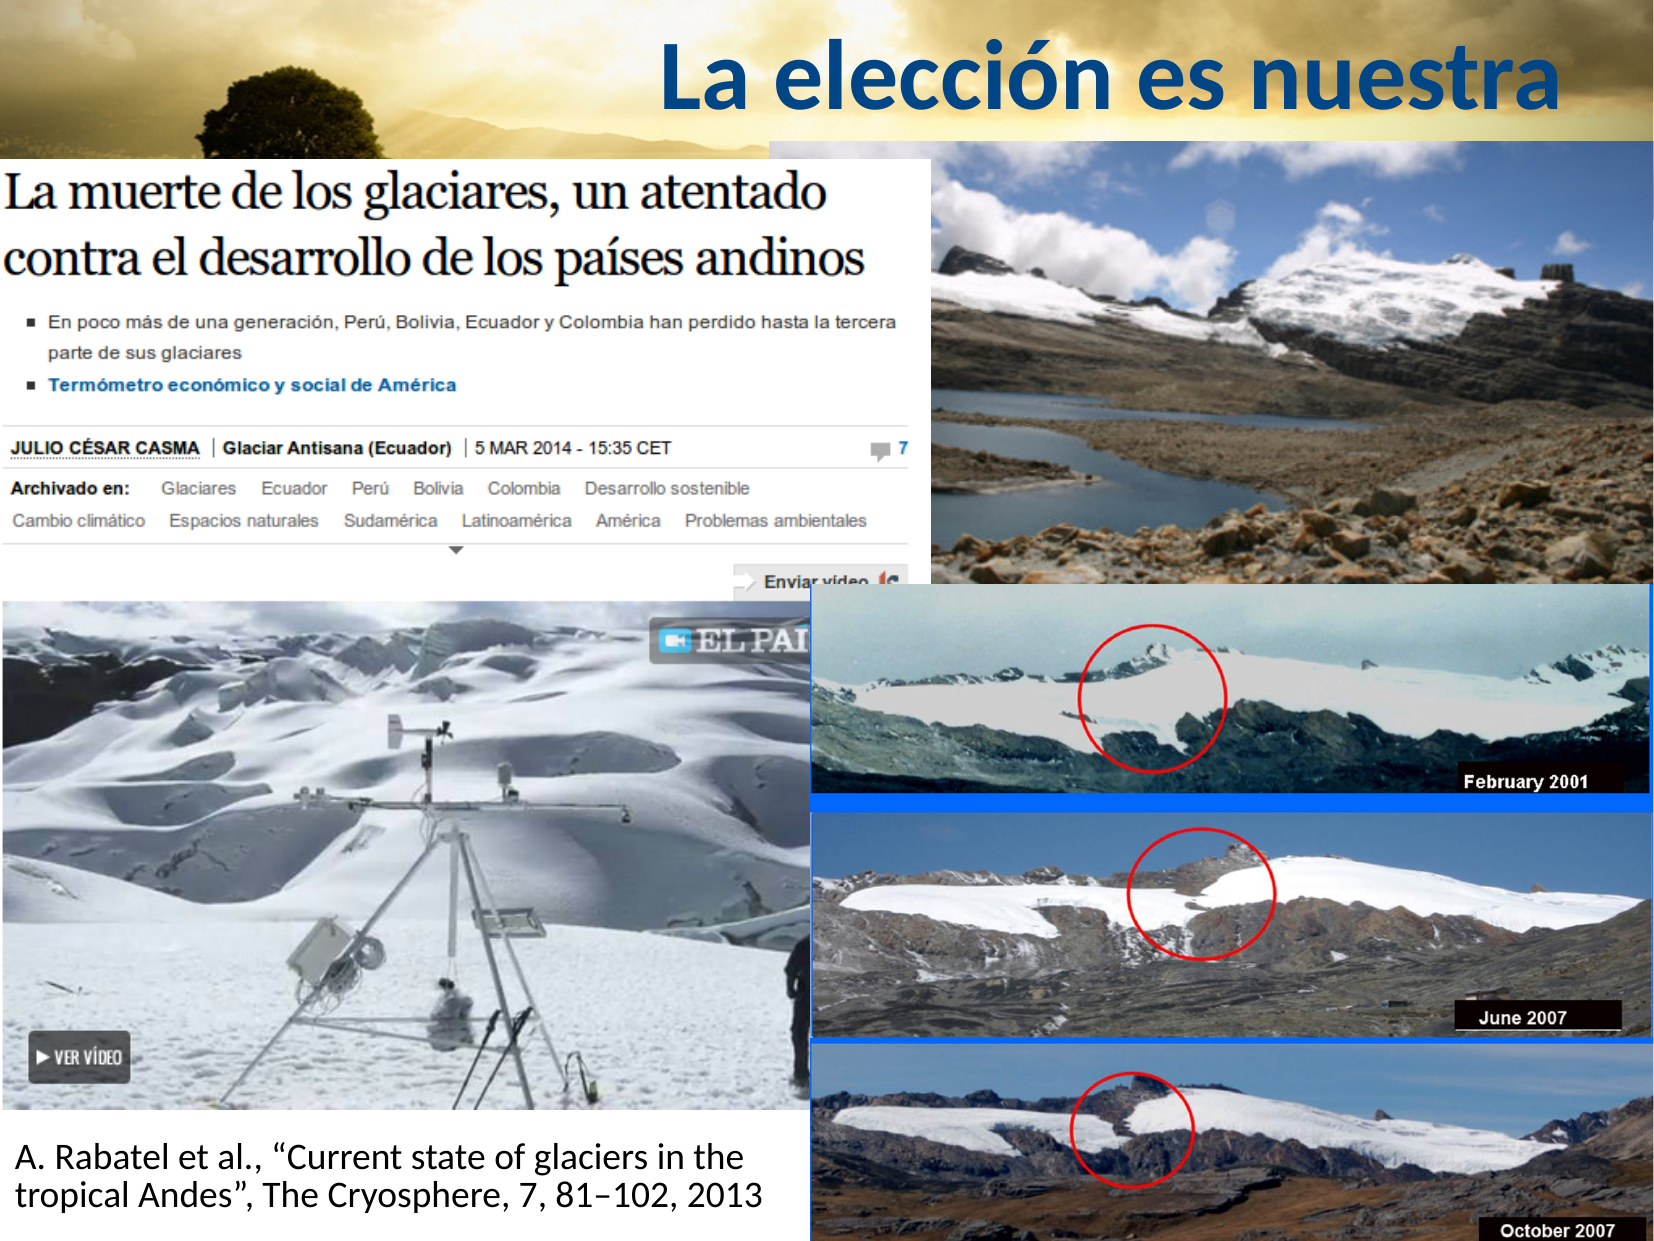

# La elección es nuestra
A. Rabatel et al., “Current state of glaciers in the tropical Andes”, The Cryosphere, 7, 81–102, 2013
Introducción a la Física (Asorey-Sarmiento)
77